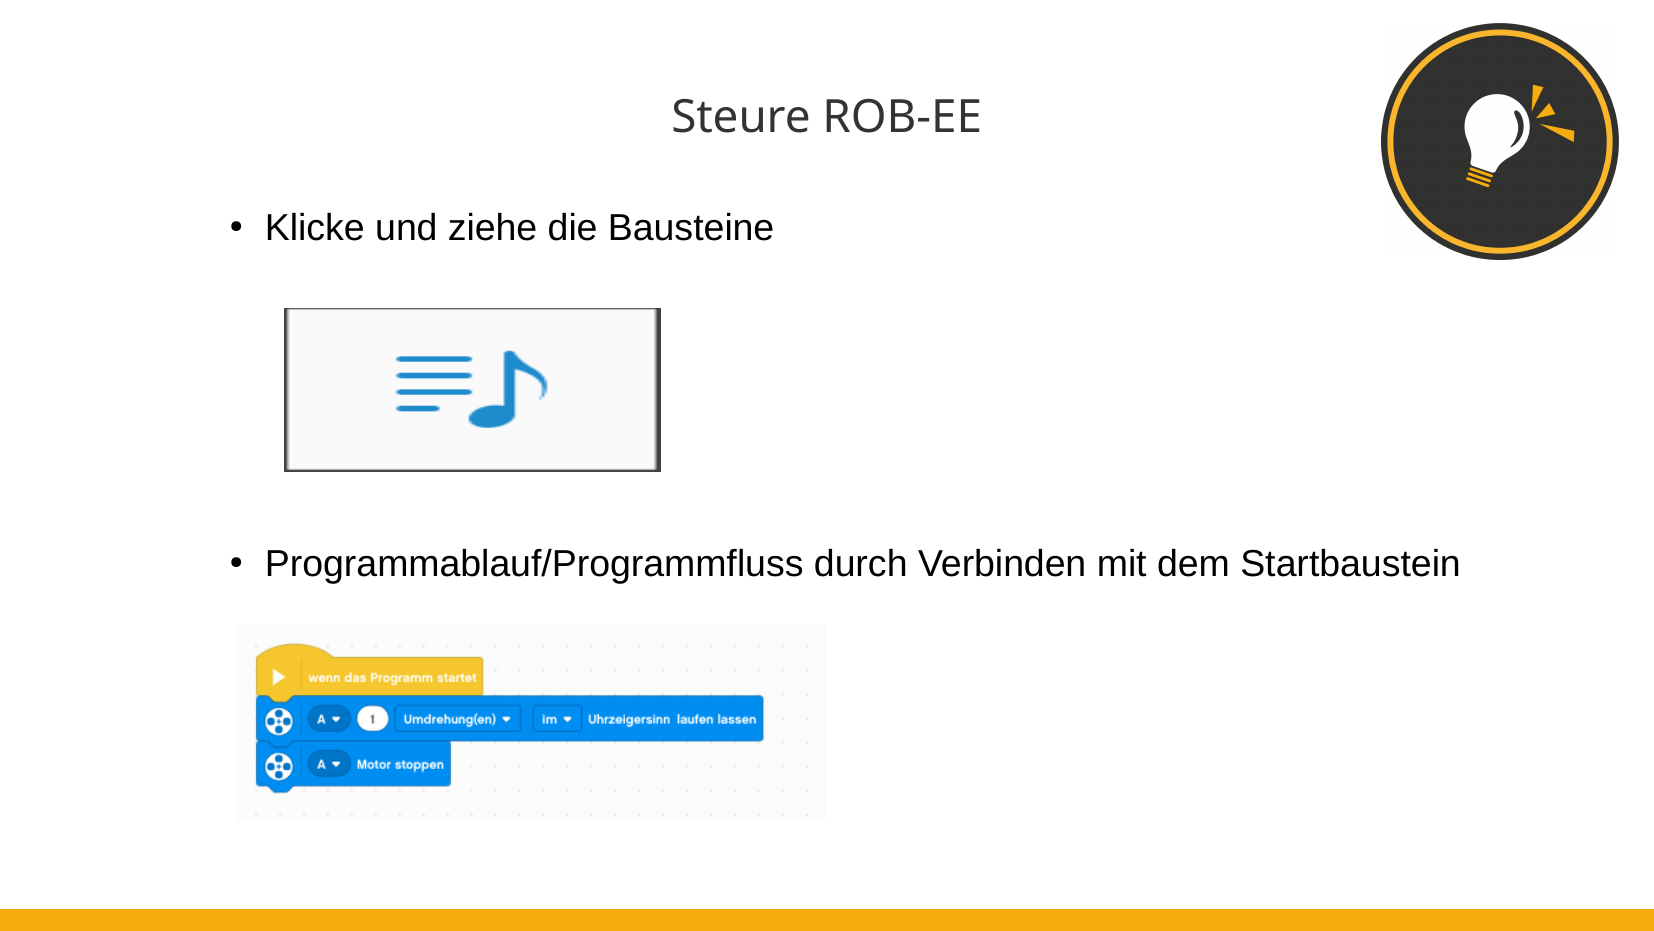

# Steure ROB-EE
Klicke und ziehe die Bausteine
Programmablauf/Programmfluss durch Verbinden mit dem Startbaustein